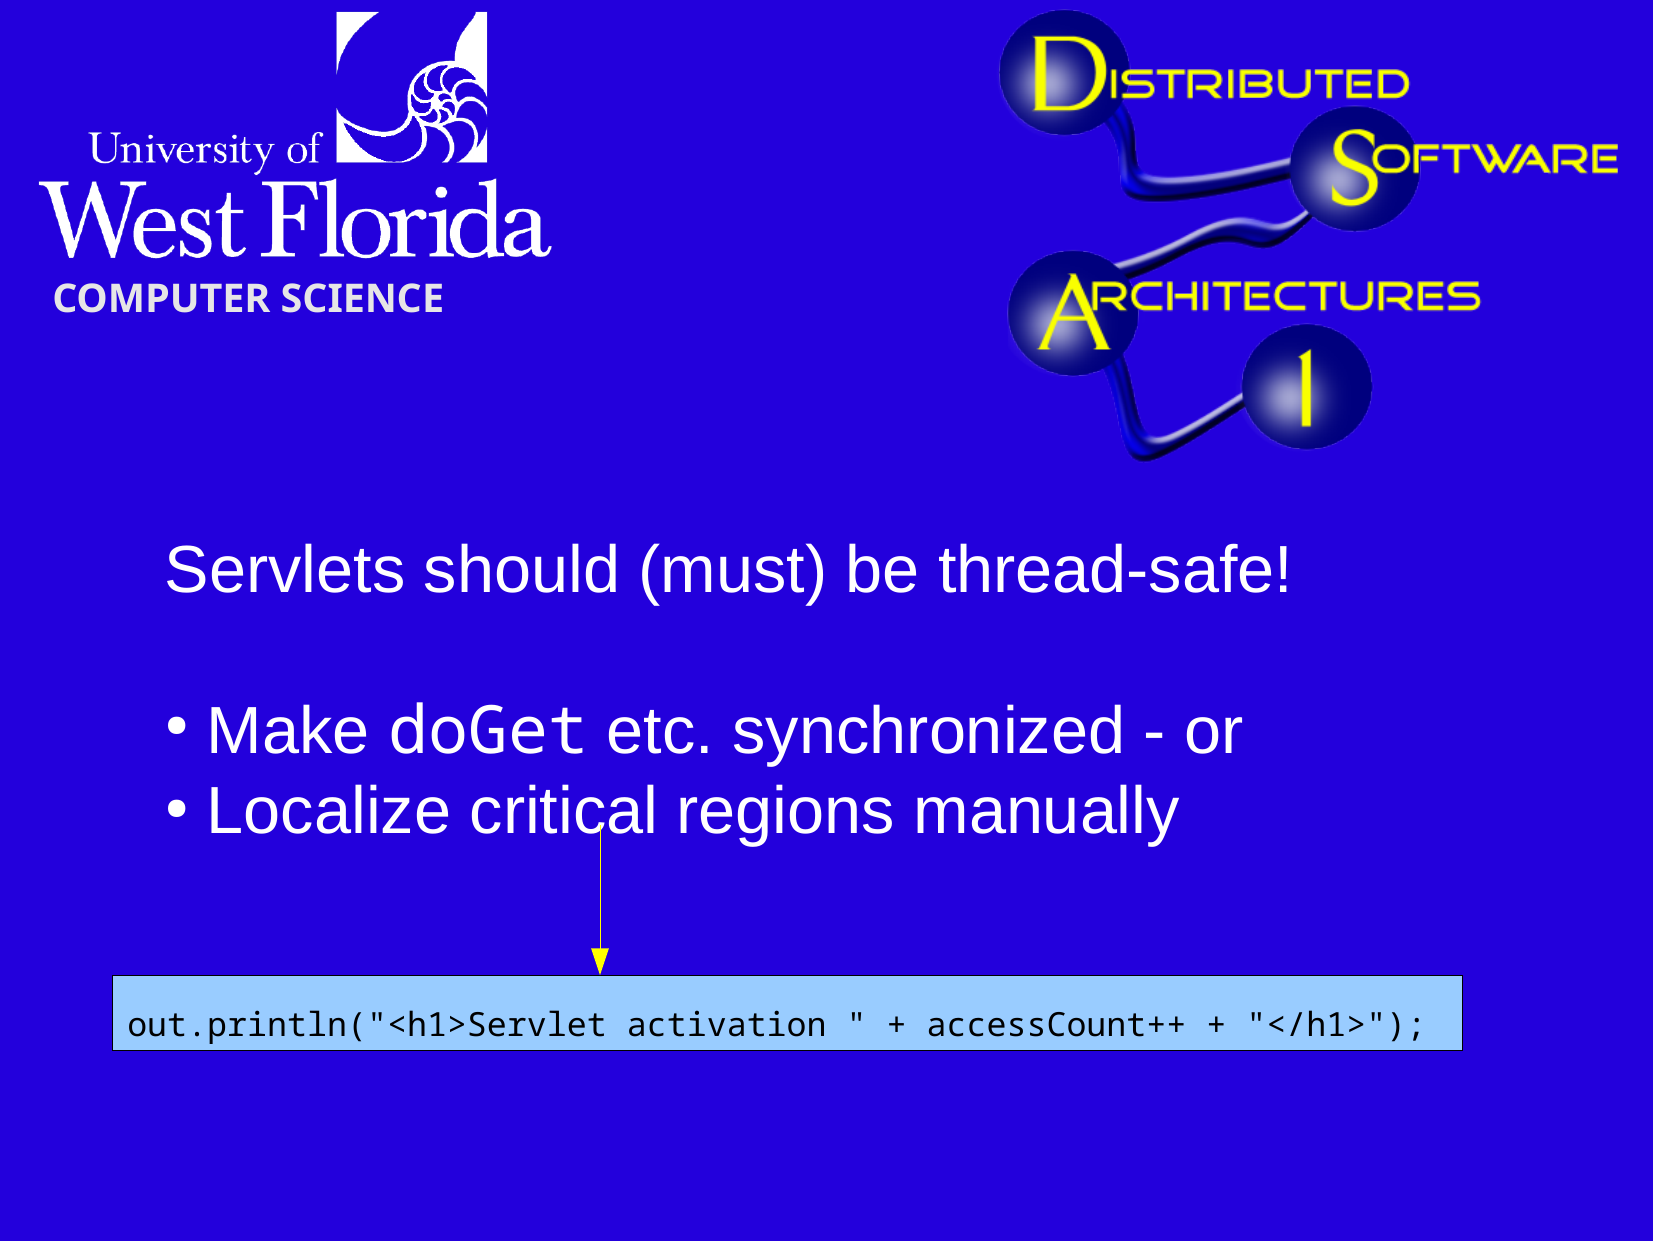

COMPUTER SCIENCE
Servlets should (must) be thread-safe!
 Make doGet etc. synchronized - or
 Localize critical regions manually
out.println("<h1>Servlet activation " + accessCount++ + "</h1>");